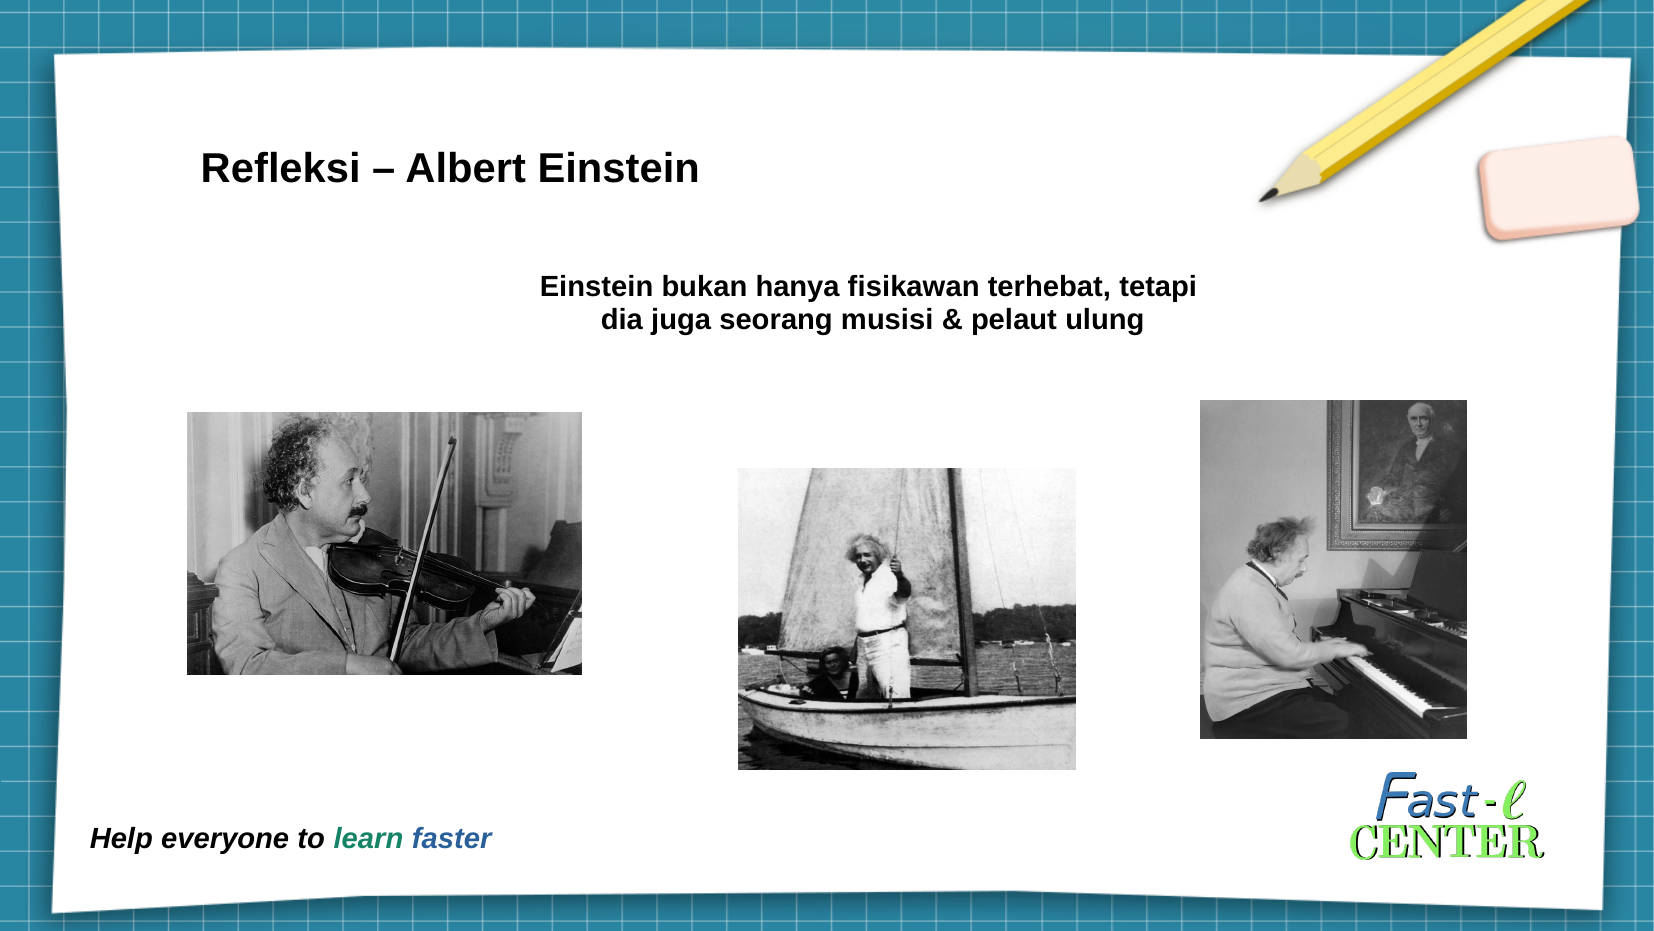

Refleksi – Albert Einstein
Einstein bukan hanya fisikawan terhebat, tetapi
dia juga seorang musisi & pelaut ulung
Help everyone to learn faster